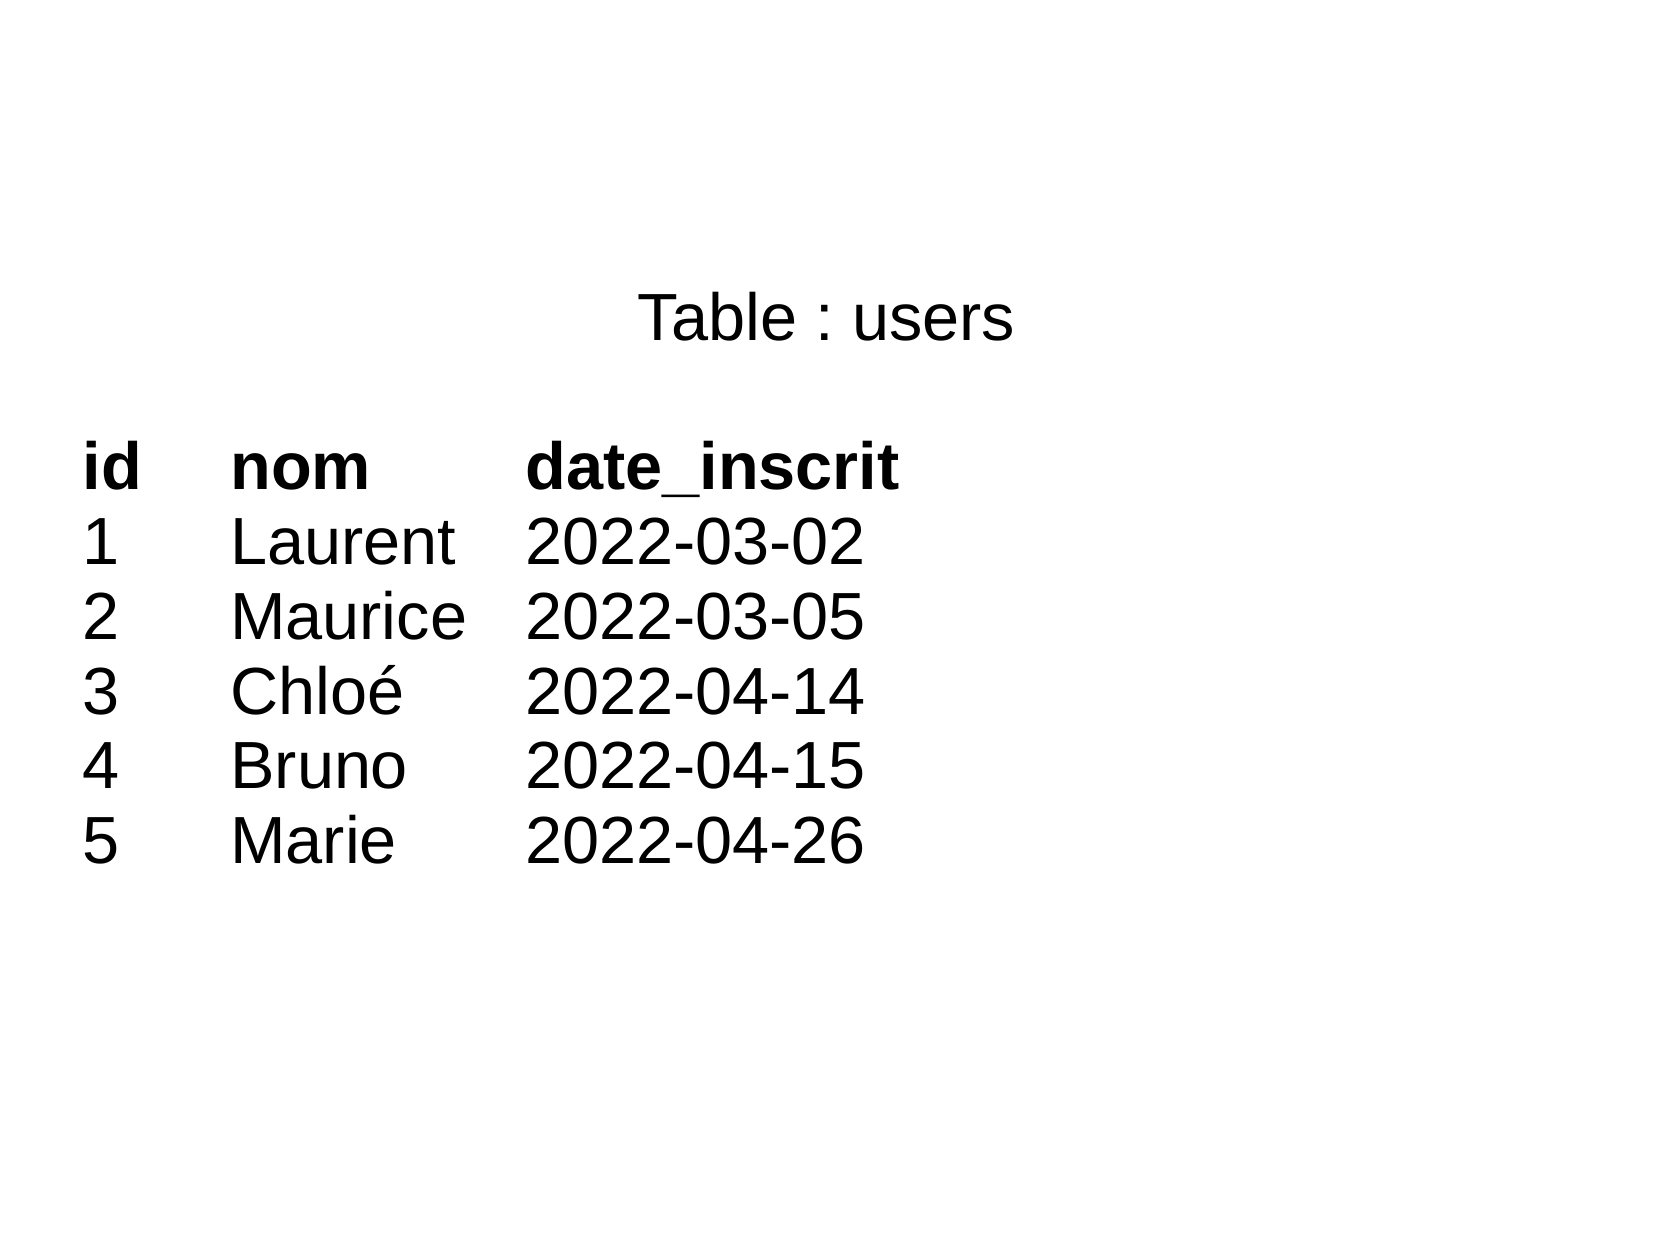

# Table : users
id		nom			date_inscrit
1		Laurent	2022-03-02
2		Maurice	2022-03-05
3		Chloé		2022-04-14
4		Bruno		2022-04-15
5		Marie		2022-04-26